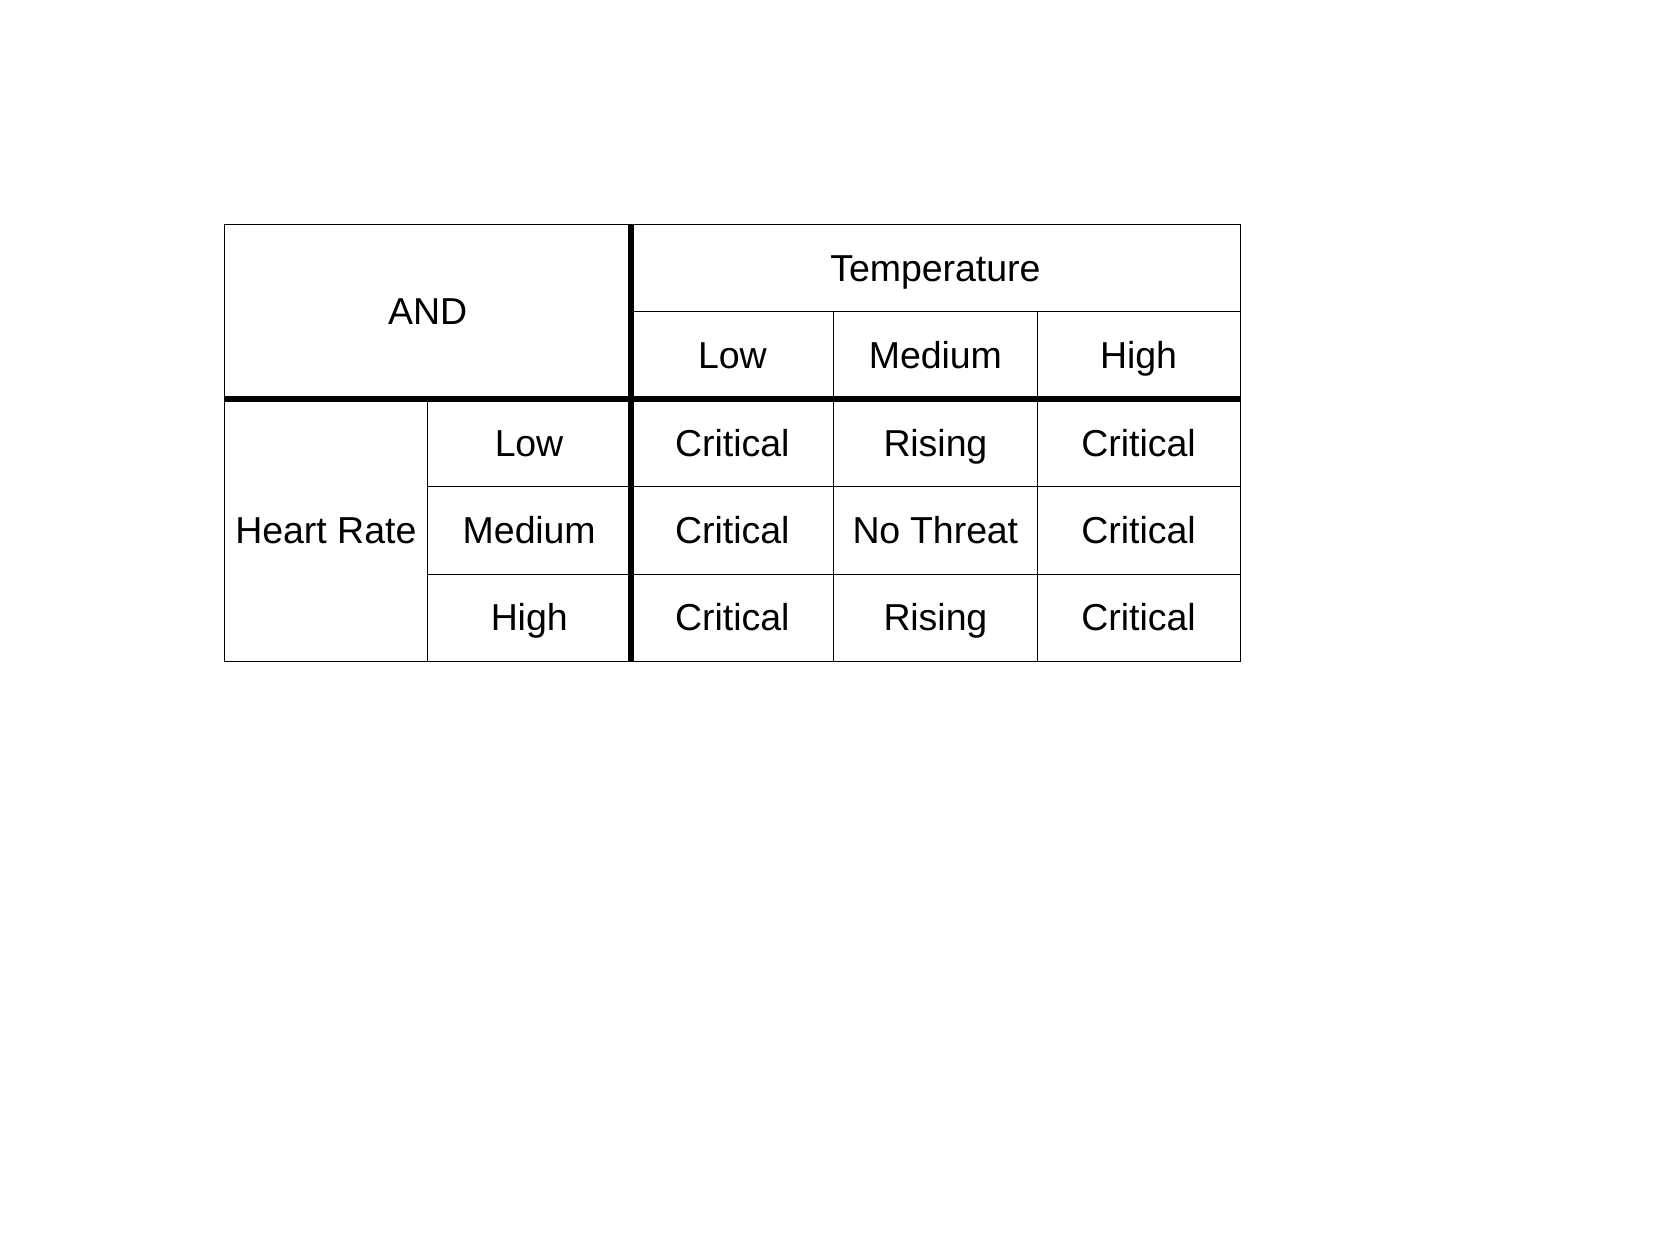

AND
Temperature
Low
Medium
High
Heart Rate
Low
Critical
Rising
Critical
Medium
Critical
No Threat
Critical
High
Critical
Rising
Critical